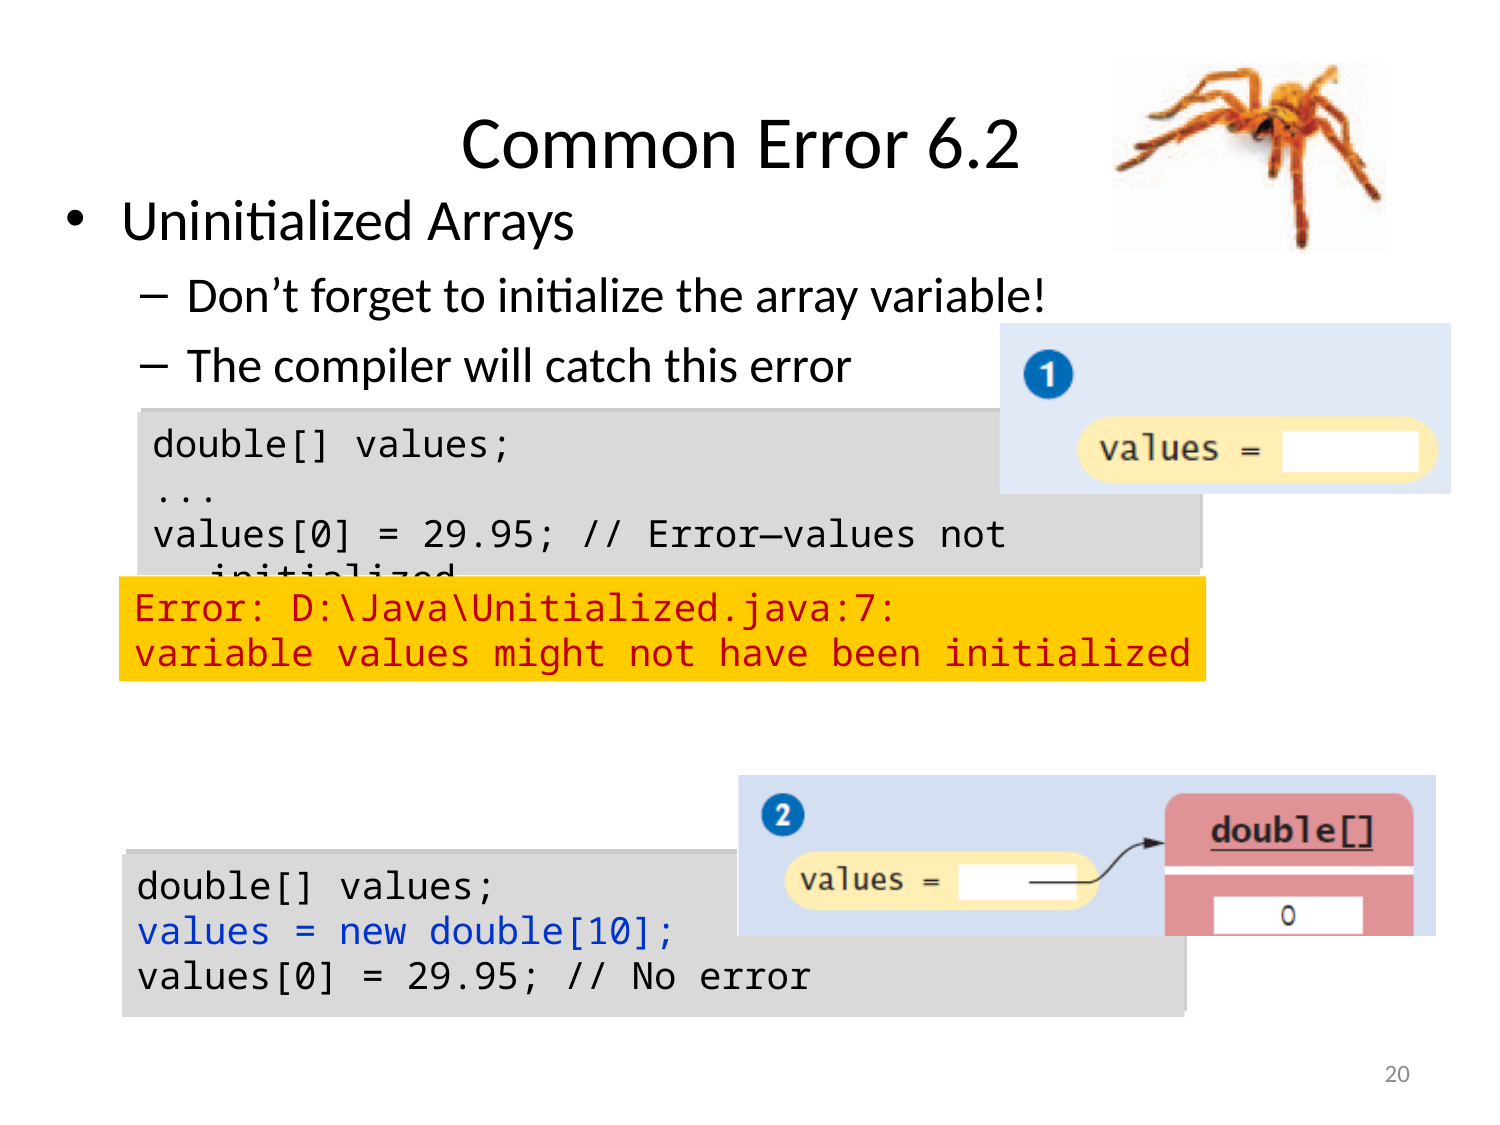

# Common Error 6.2
Uninitialized Arrays
Don’t forget to initialize the array variable!
The compiler will catch this error
double[] values;
...
values[0] = 29.95; // Error—values not initialized
Error: D:\Java\Unitialized.java:7:
variable values might not have been initialized
double[] values;
values = new double[10];
values[0] = 29.95; // No error